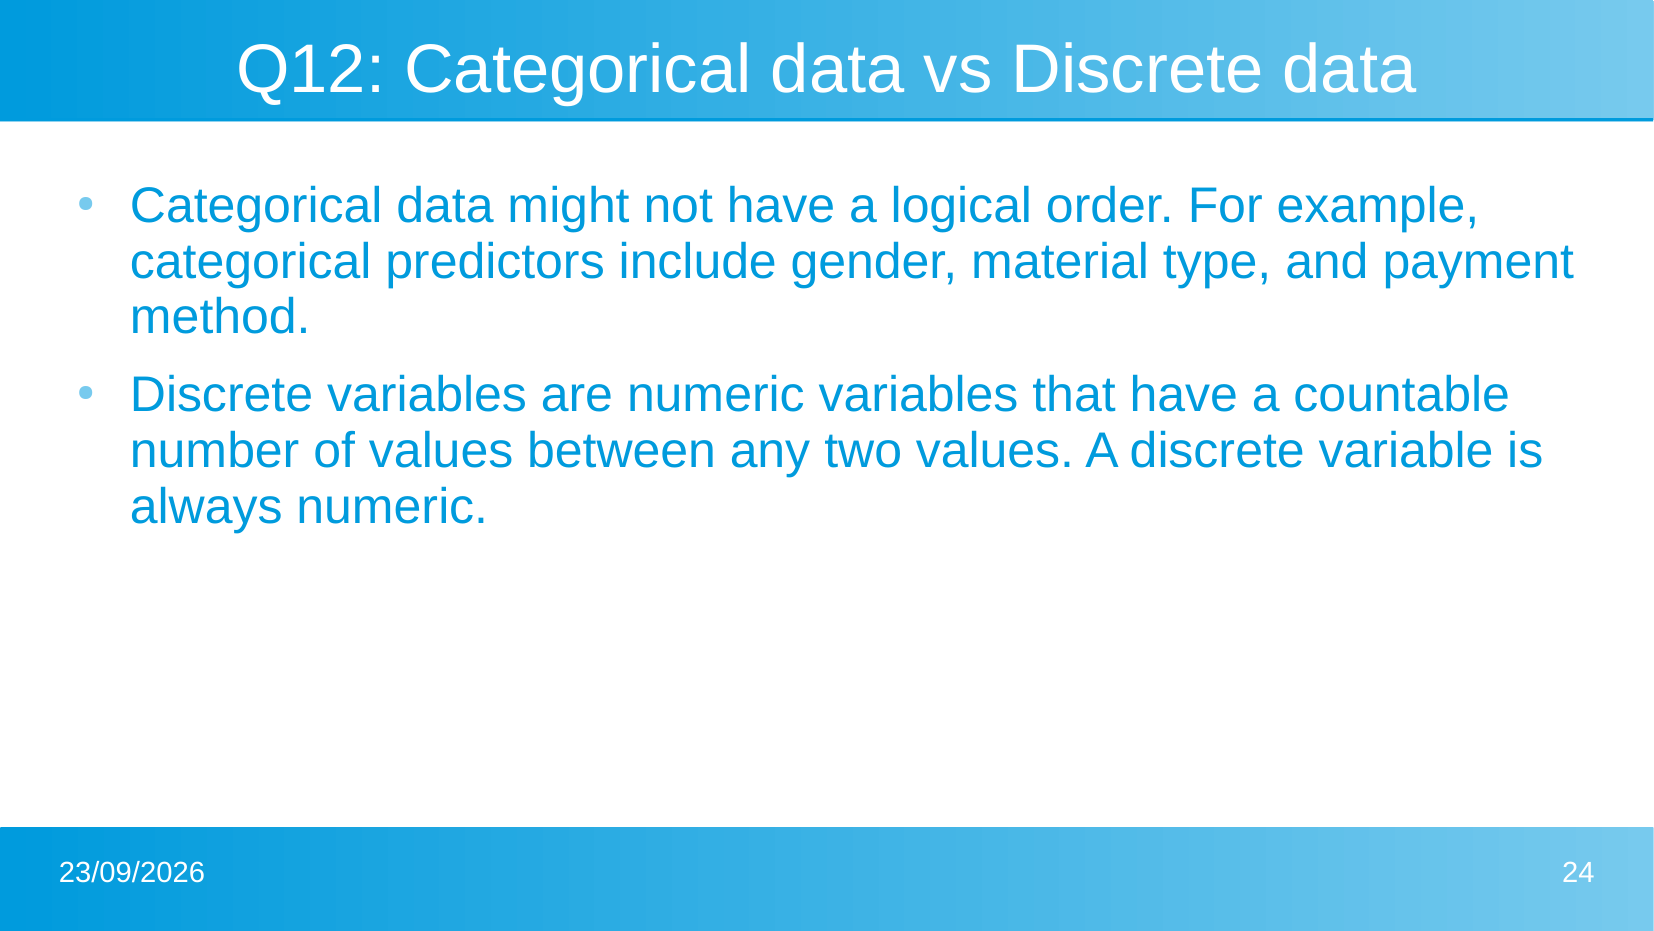

# Q12: Categorical data vs Discrete data
Categorical data might not have a logical order. For example, categorical predictors include gender, material type, and payment method.
Discrete variables are numeric variables that have a countable number of values between any two values. A discrete variable is always numeric.
24